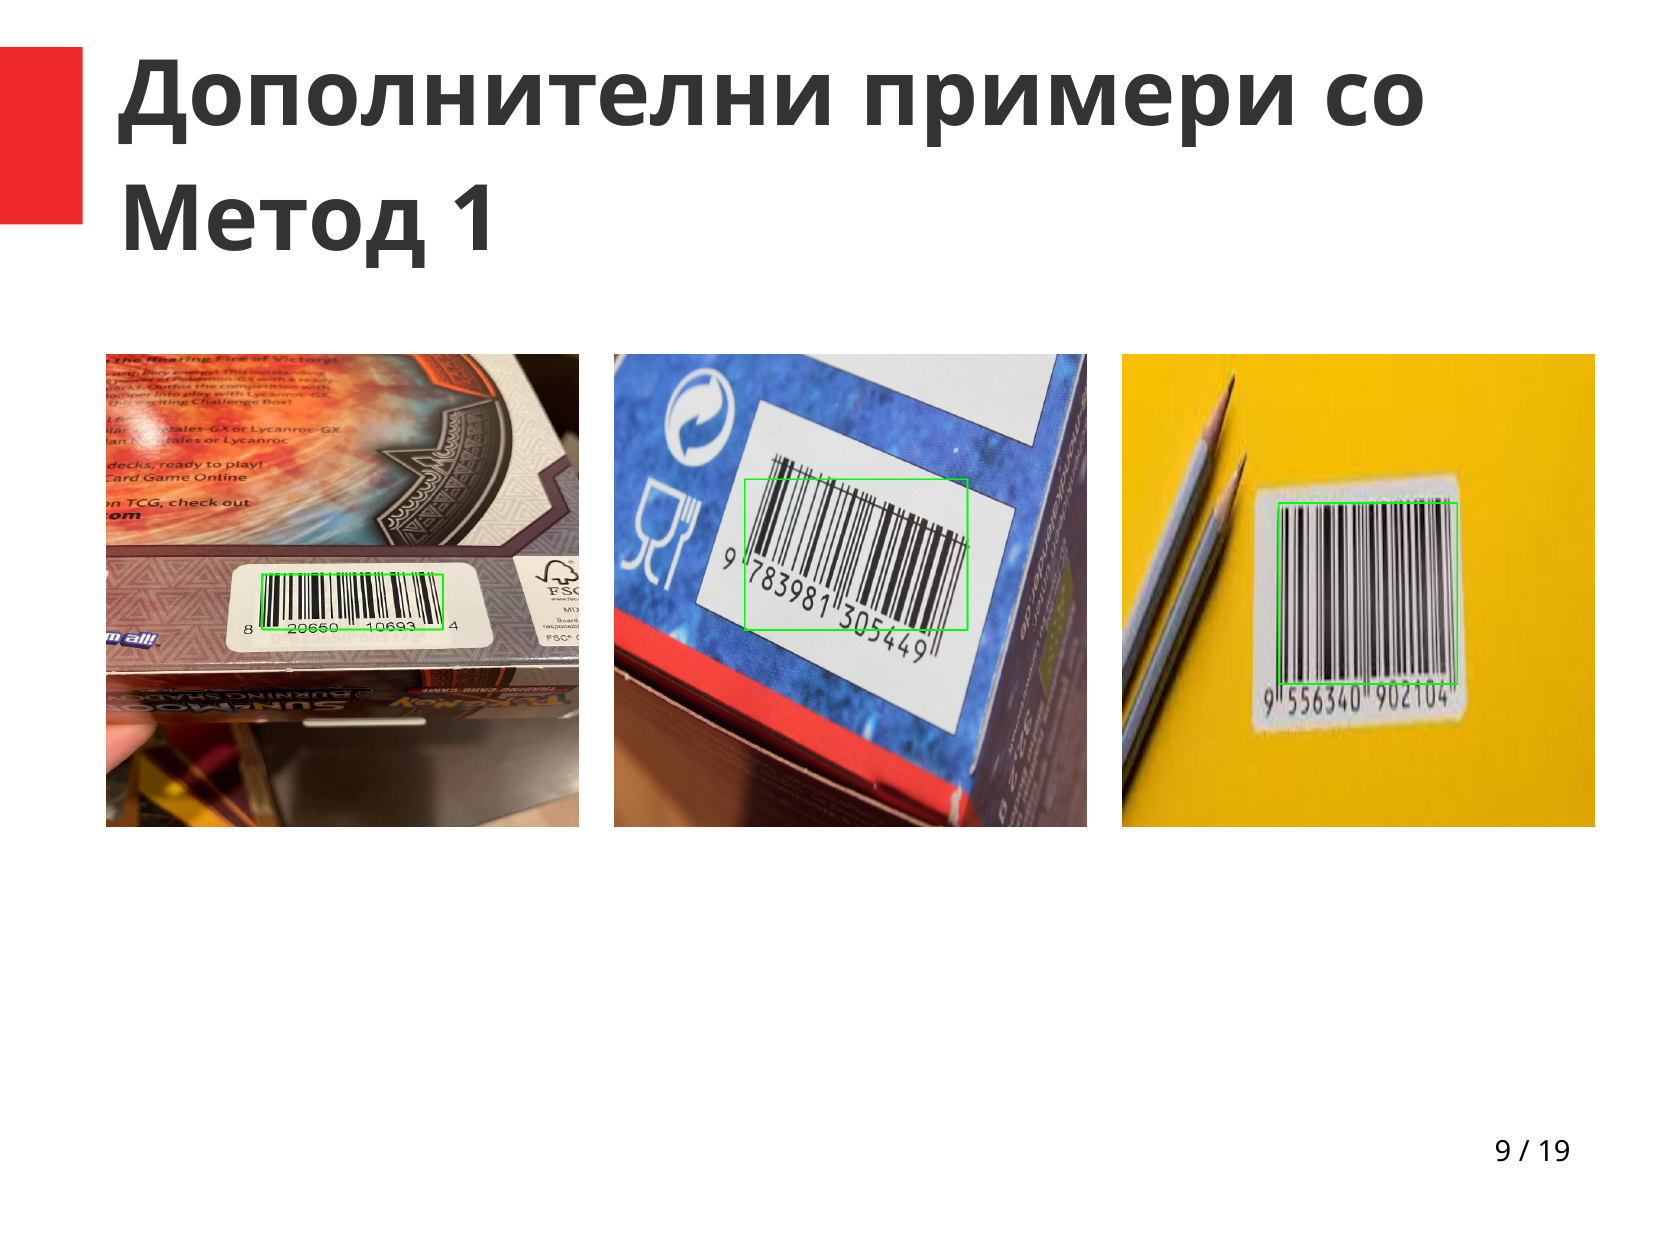

# Дополнителни примери со Метод 1
9